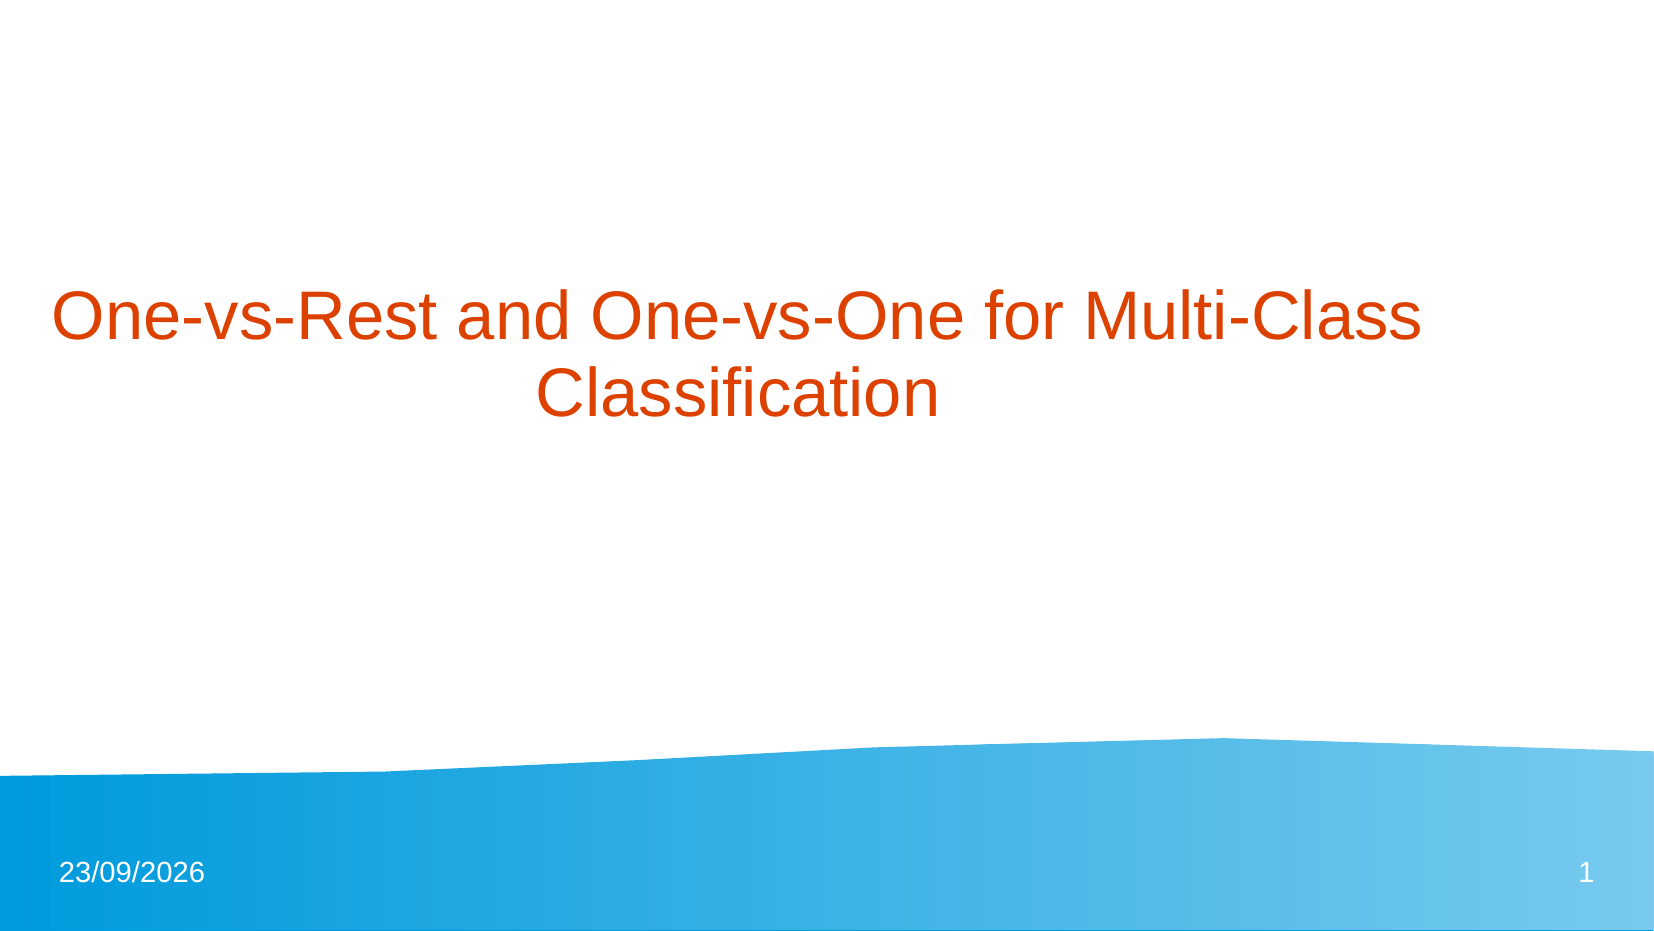

# One-vs-Rest and One-vs-One for Multi-Class Classification